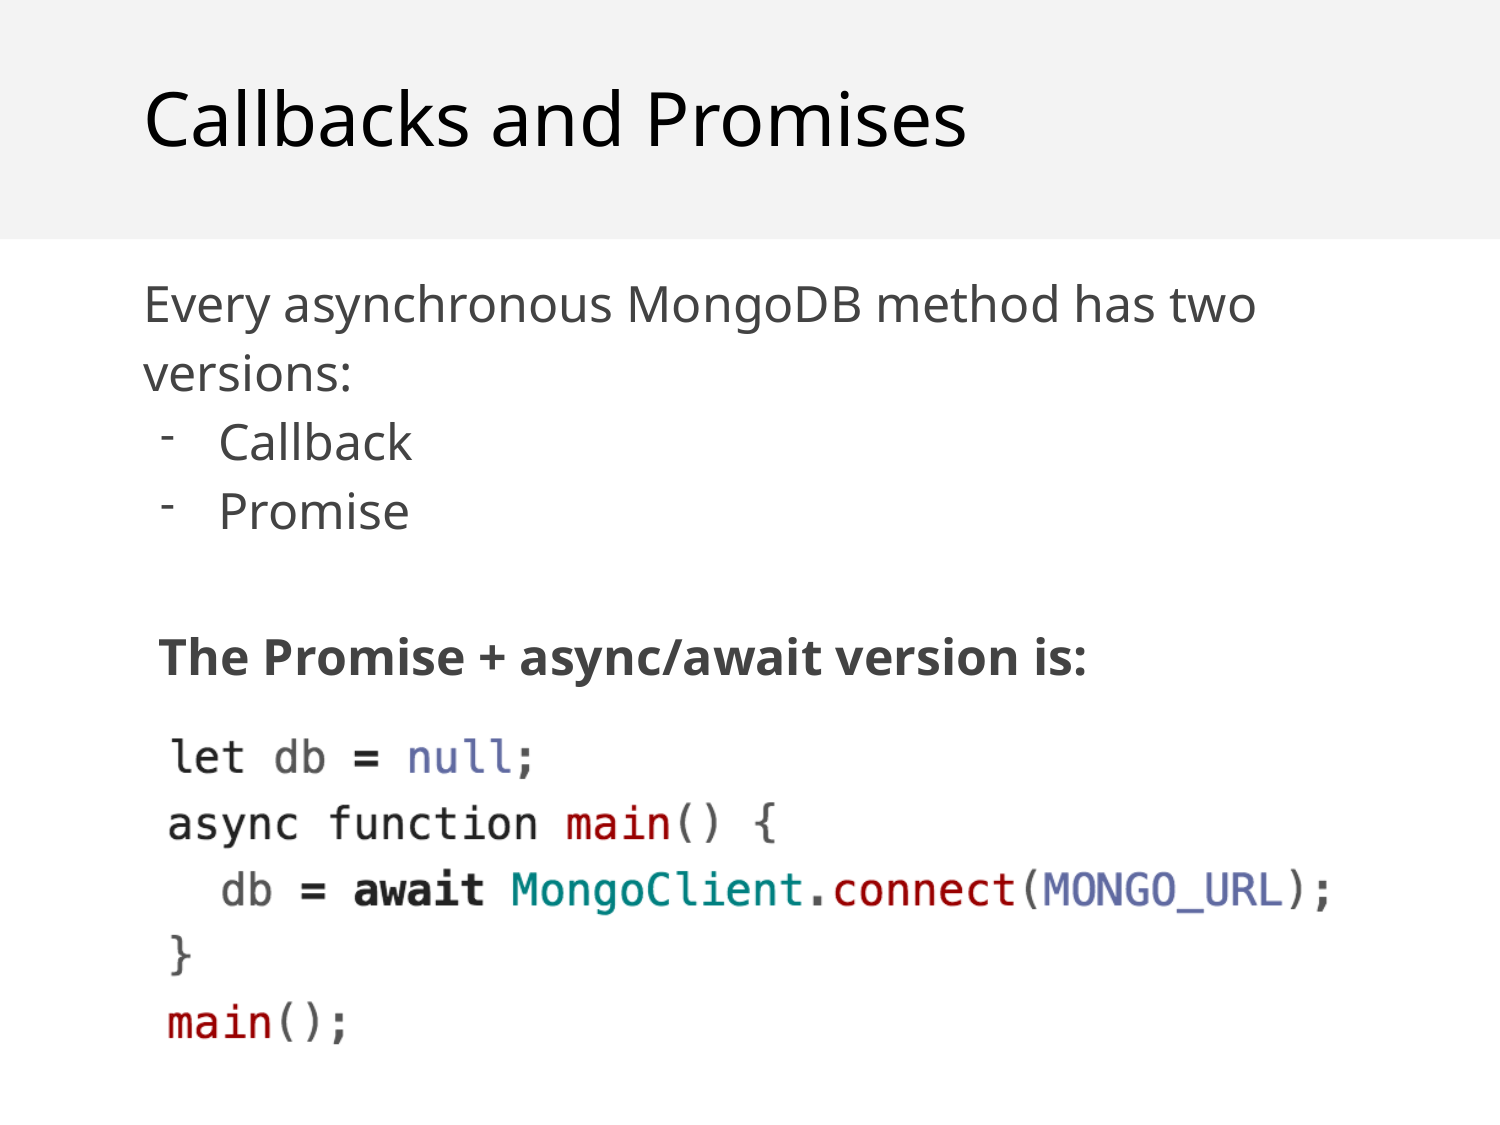

# Callbacks and Promises
Every asynchronous MongoDB method has two versions:
Callback
Promise
The Promise + async/await version is: